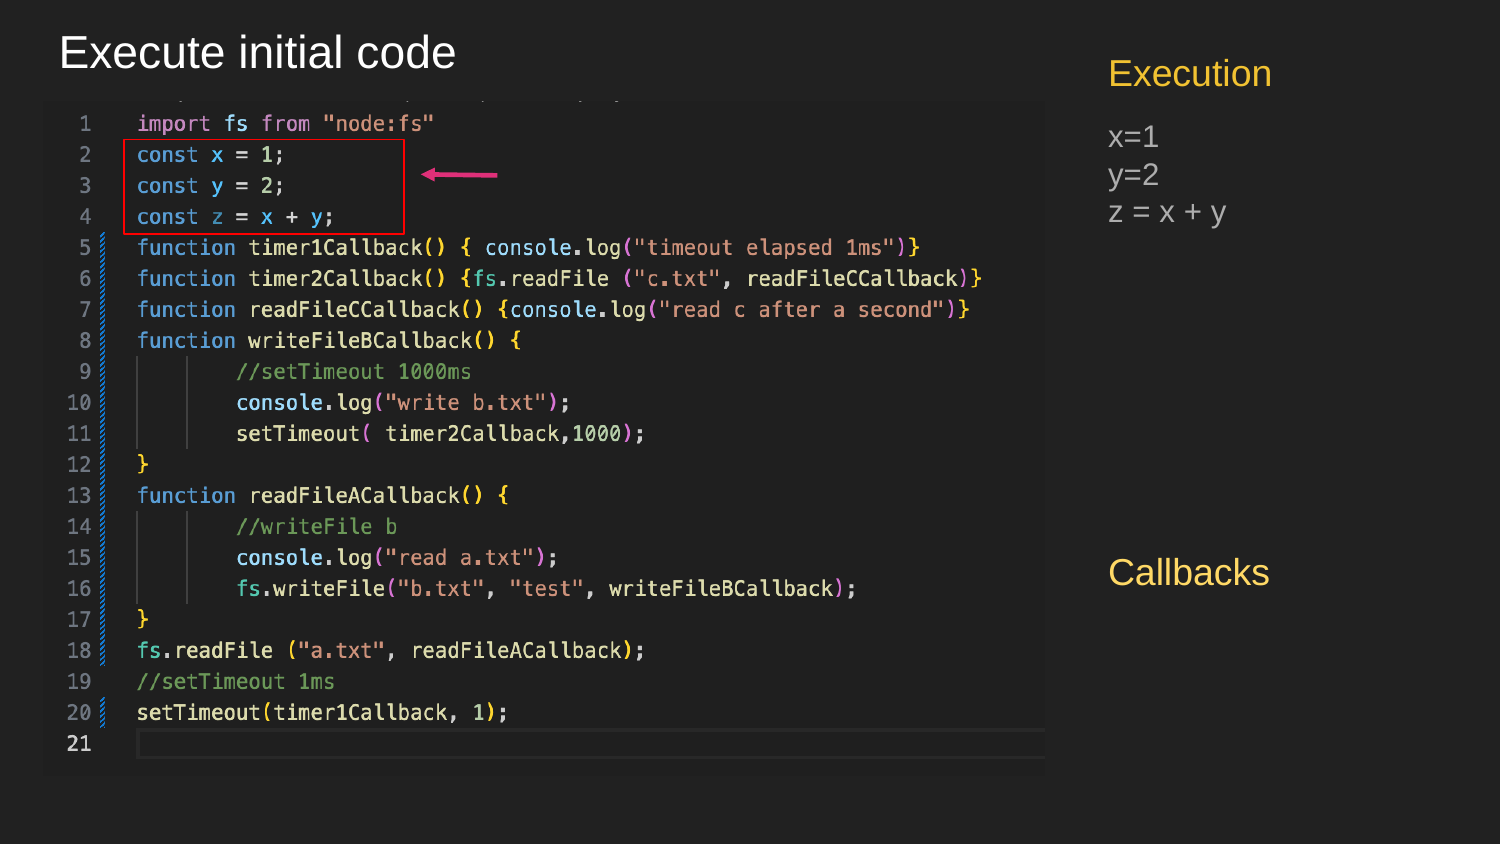

# Execute initial code
Execution
x=1
y=2
z = x + y
Callbacks